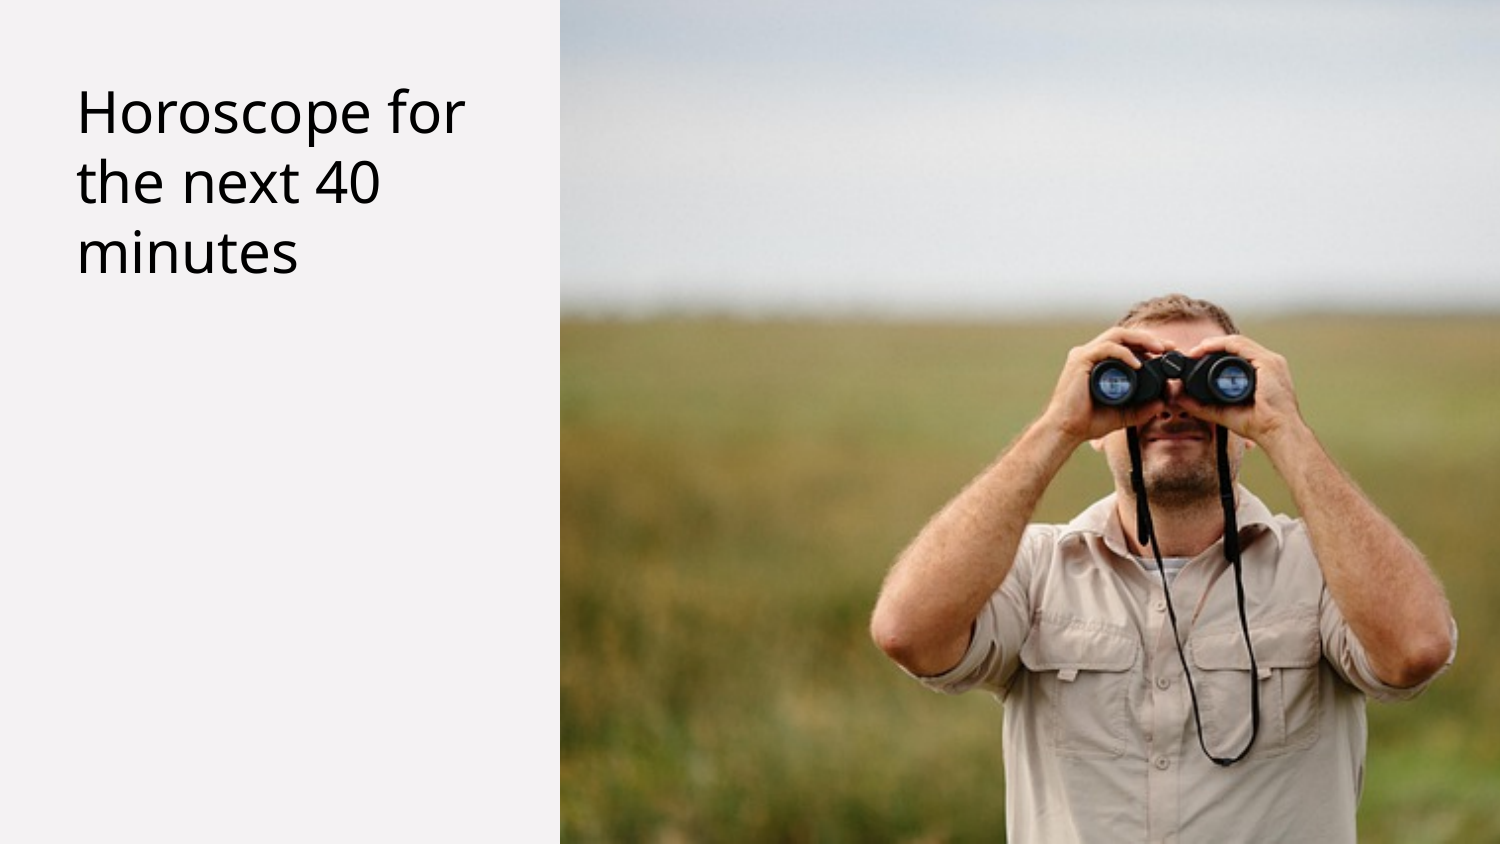

# Horoscope for the next 40 minutes